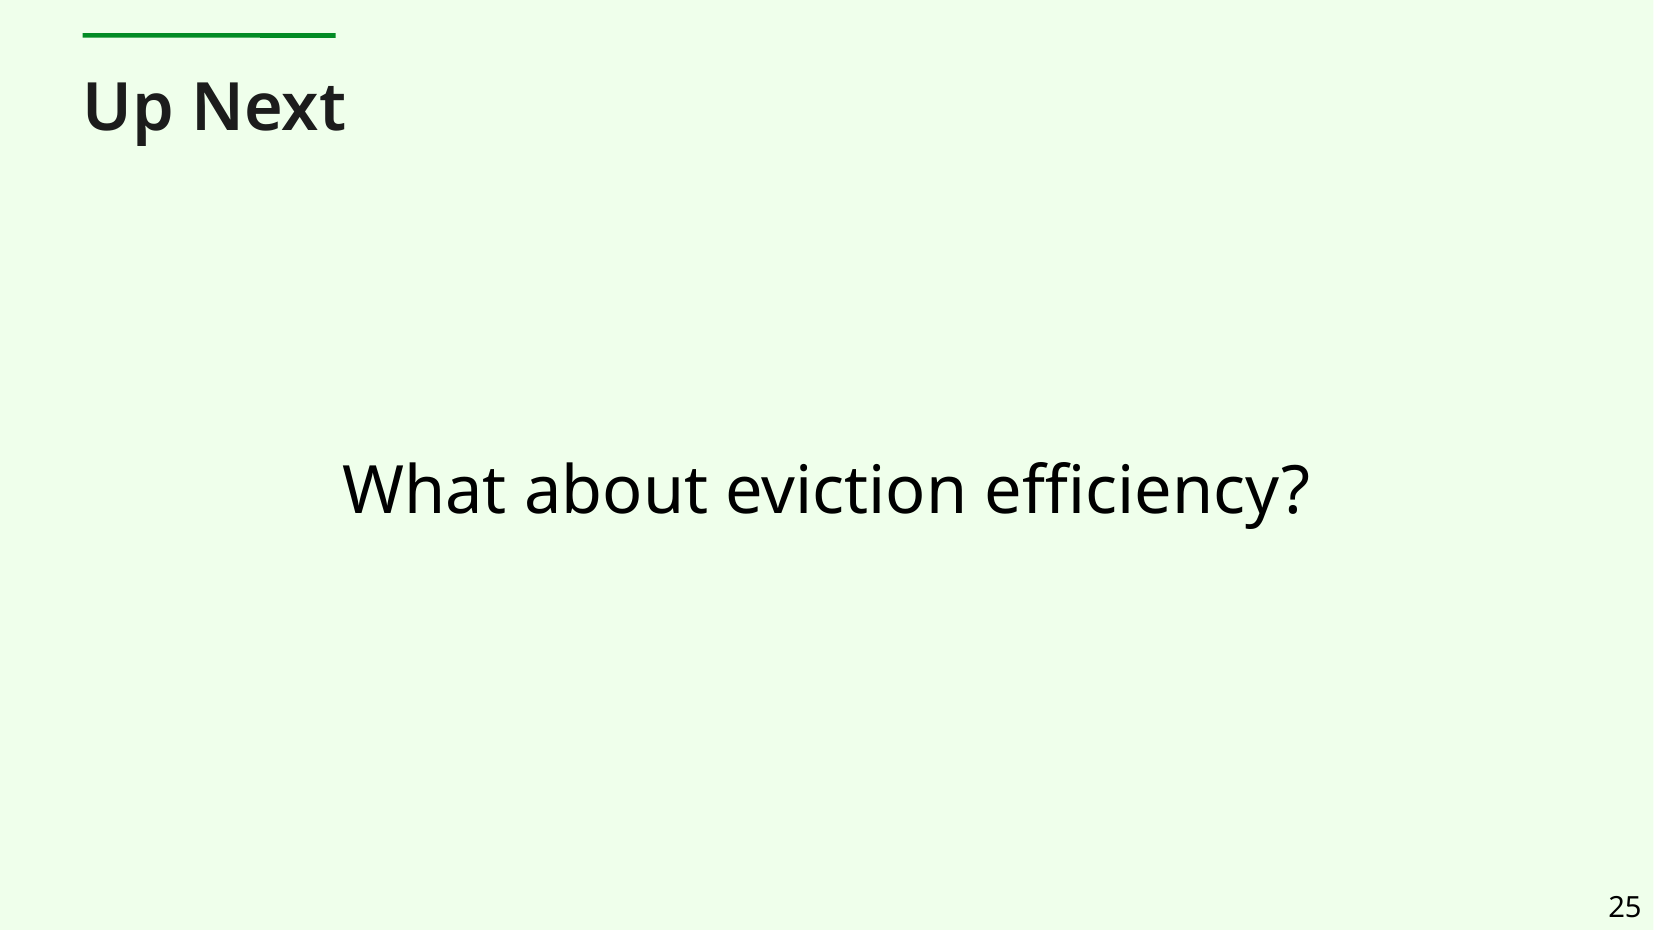

# Up Next
What about eviction efficiency?
25